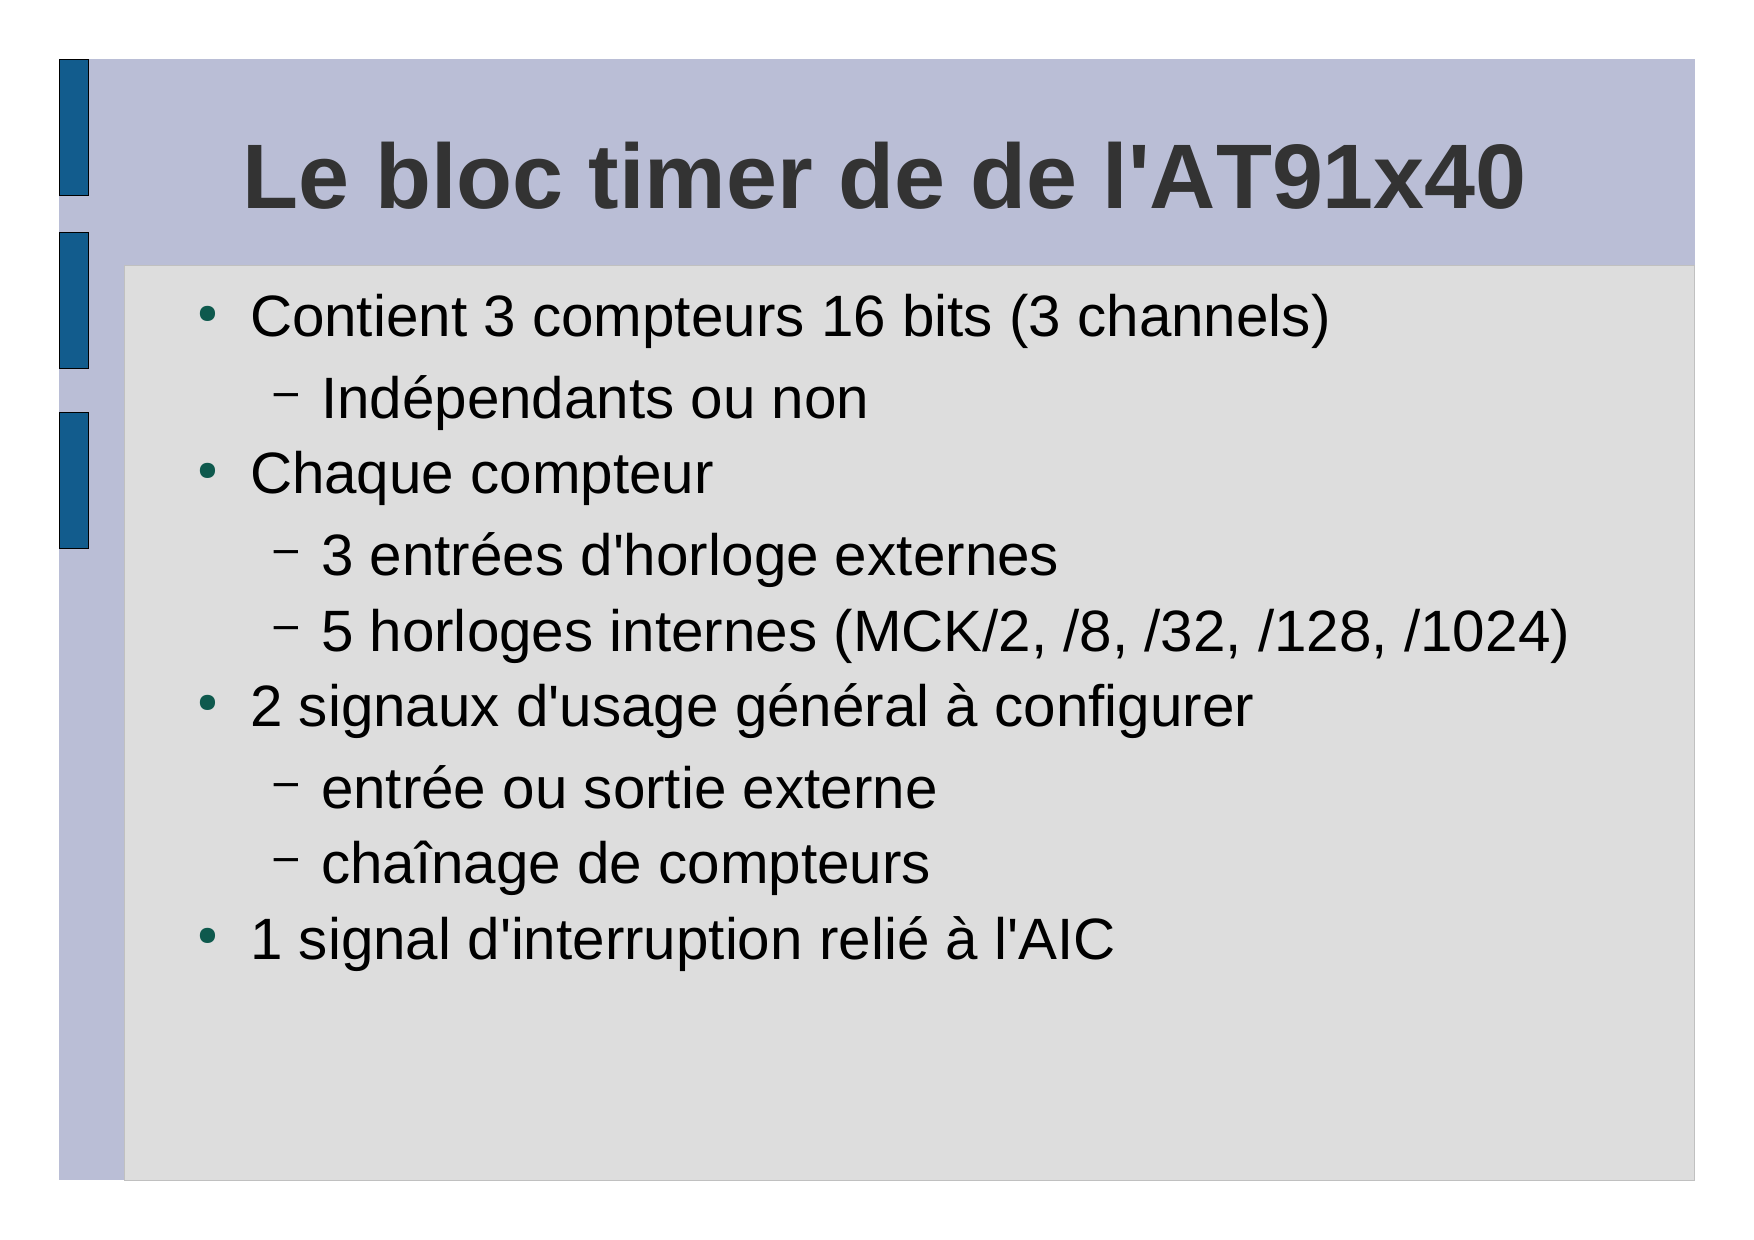

# Le bloc timer de de l'AT91x40
Contient 3 compteurs 16 bits (3 channels)
Indépendants ou non
Chaque compteur
3 entrées d'horloge externes
5 horloges internes (MCK/2, /8, /32, /128, /1024)
2 signaux d'usage général à configurer
entrée ou sortie externe
chaînage de compteurs
1 signal d'interruption relié à l'AIC